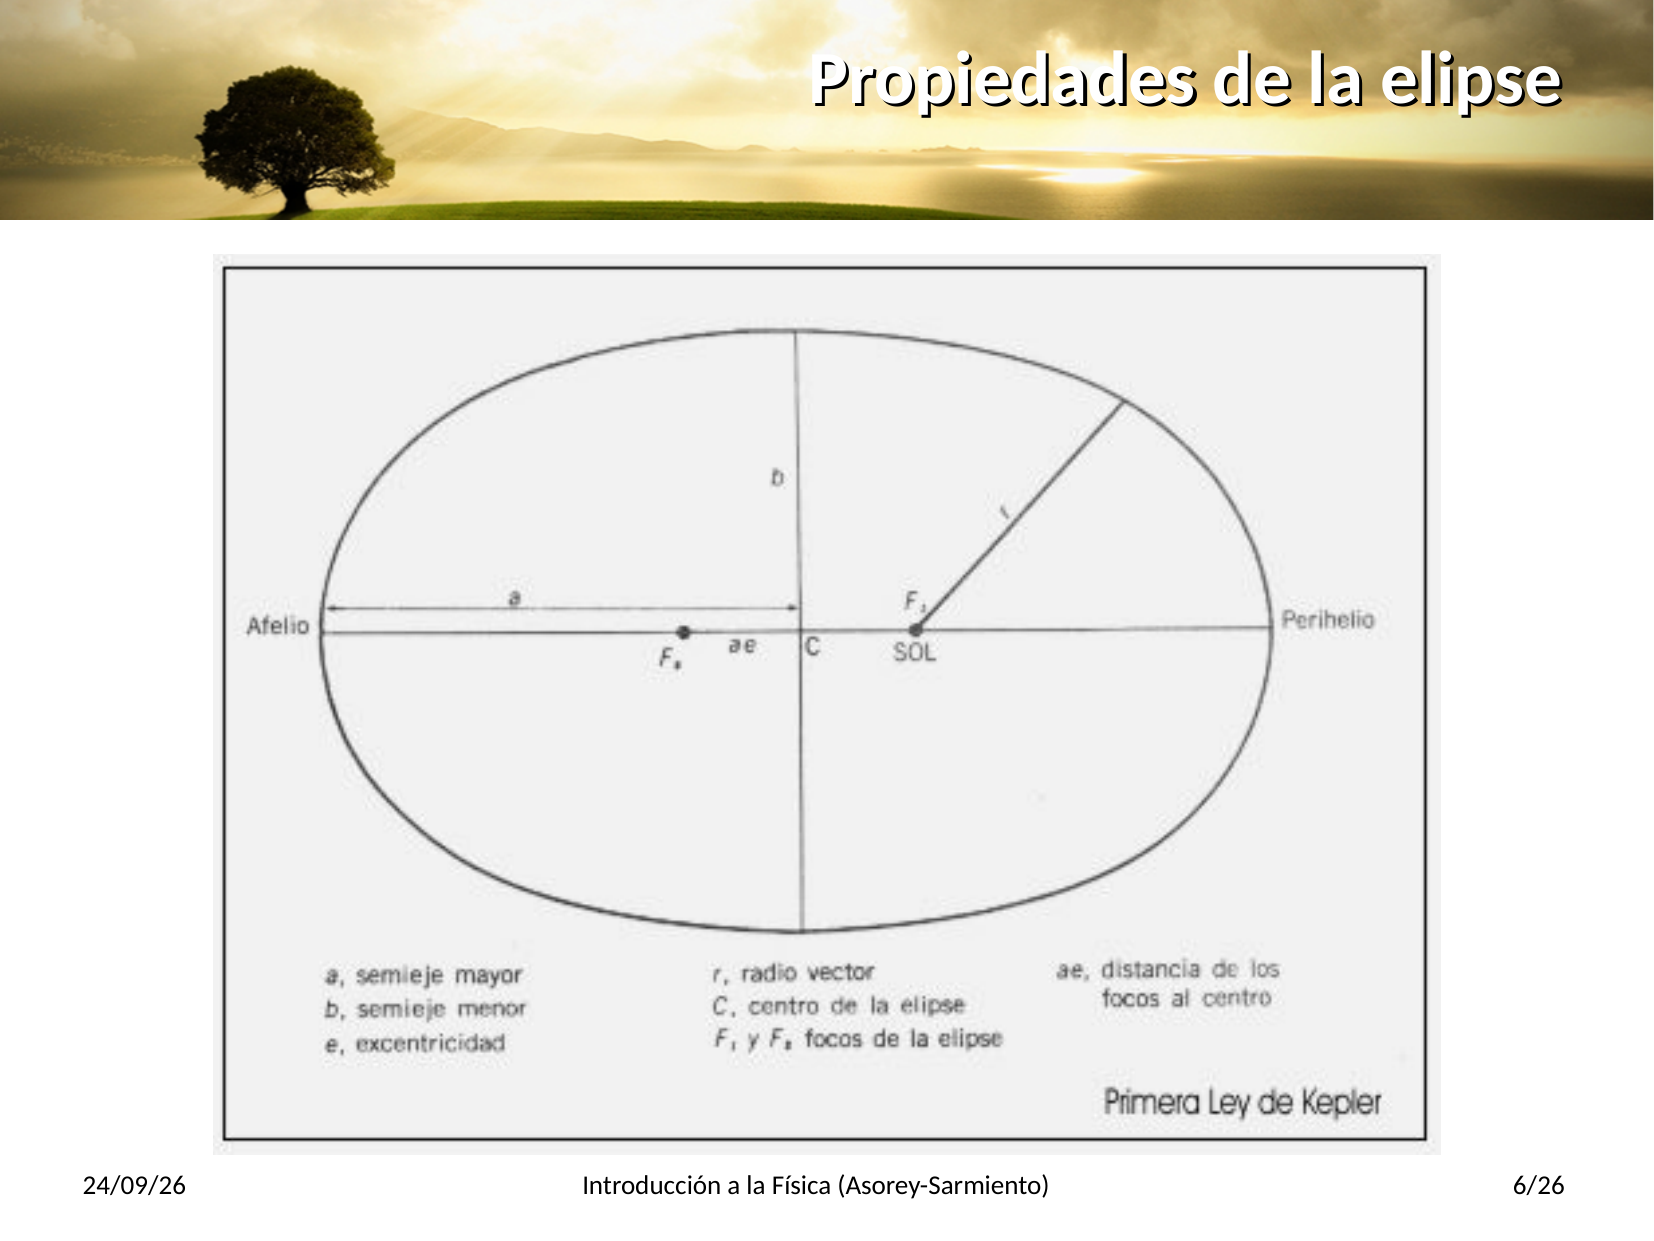

# Propiedades de la elipse
Introducción a la Física (Asorey-Sarmiento)
6